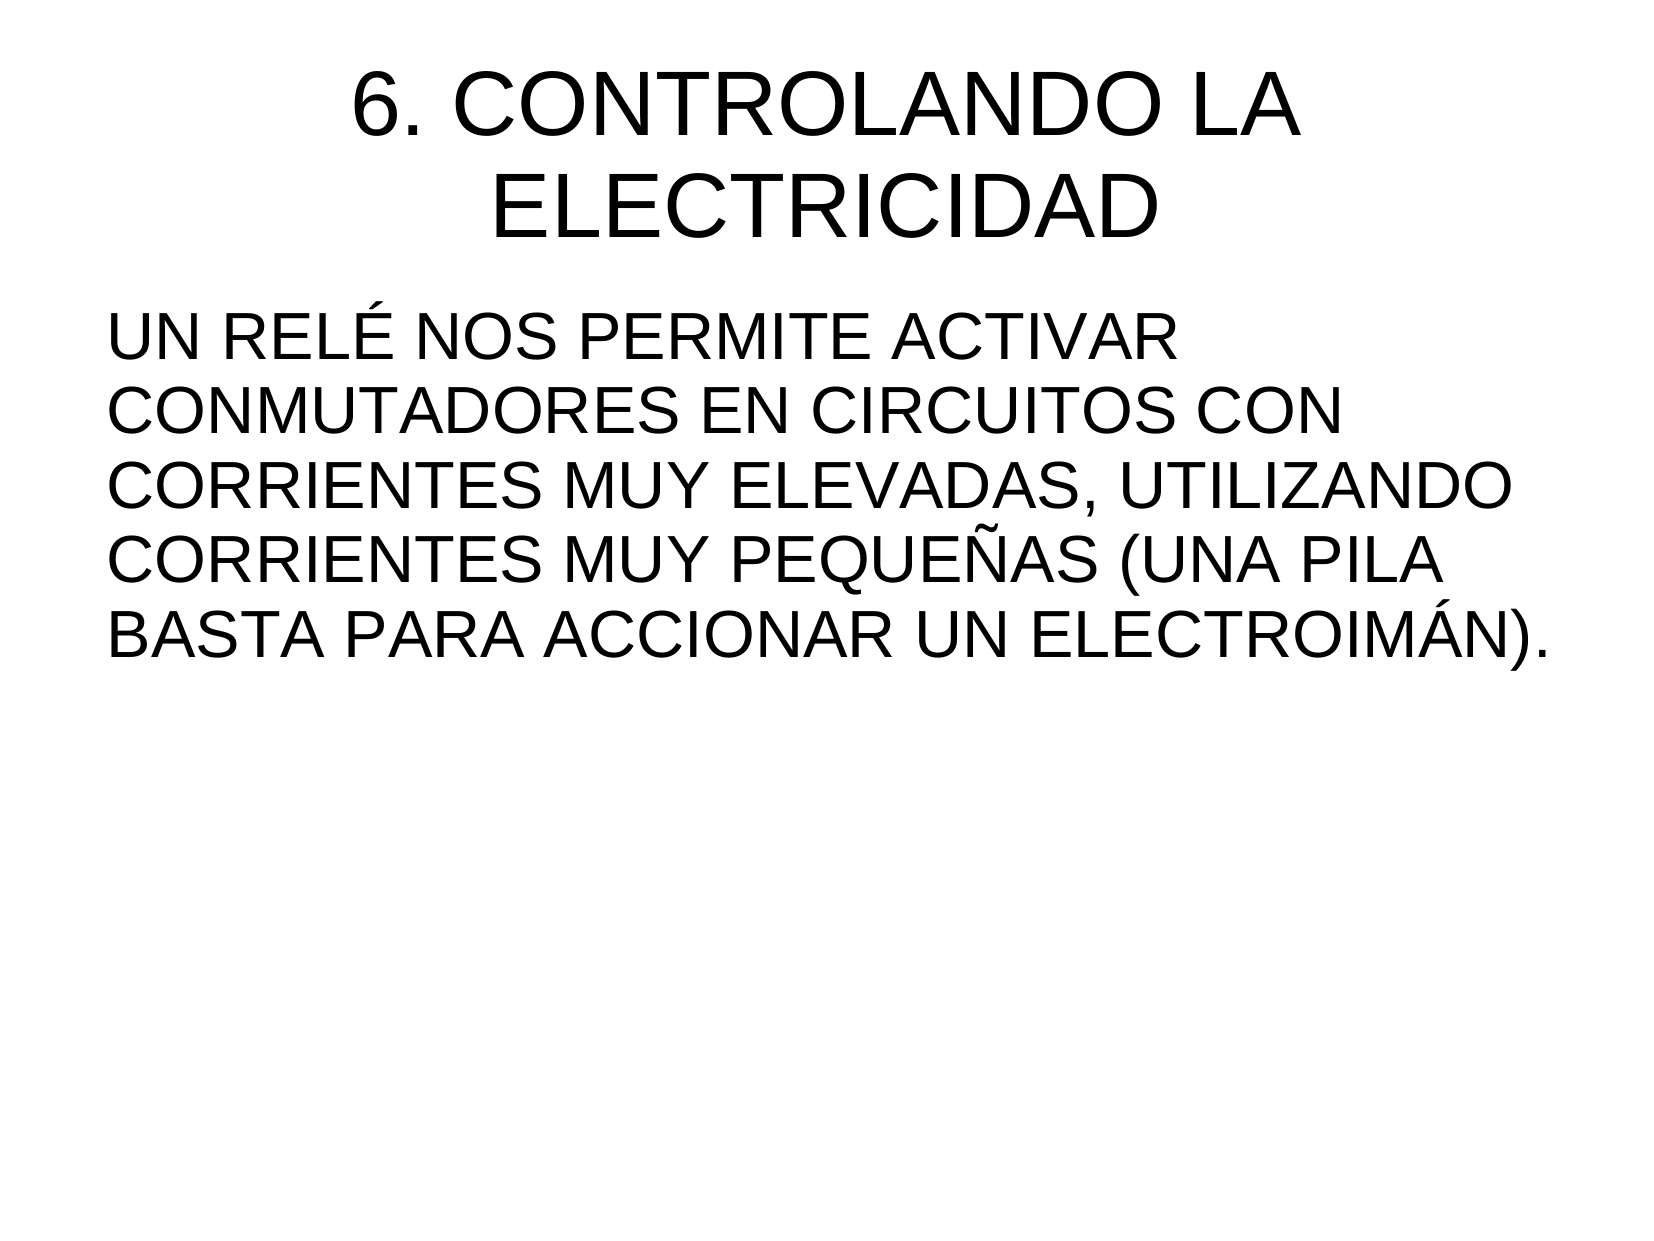

# 6. CONTROLANDO LA ELECTRICIDAD
UN RELÉ NOS PERMITE ACTIVAR CONMUTADORES EN CIRCUITOS CON CORRIENTES MUY ELEVADAS, UTILIZANDO CORRIENTES MUY PEQUEÑAS (UNA PILA BASTA PARA ACCIONAR UN ELECTROIMÁN).